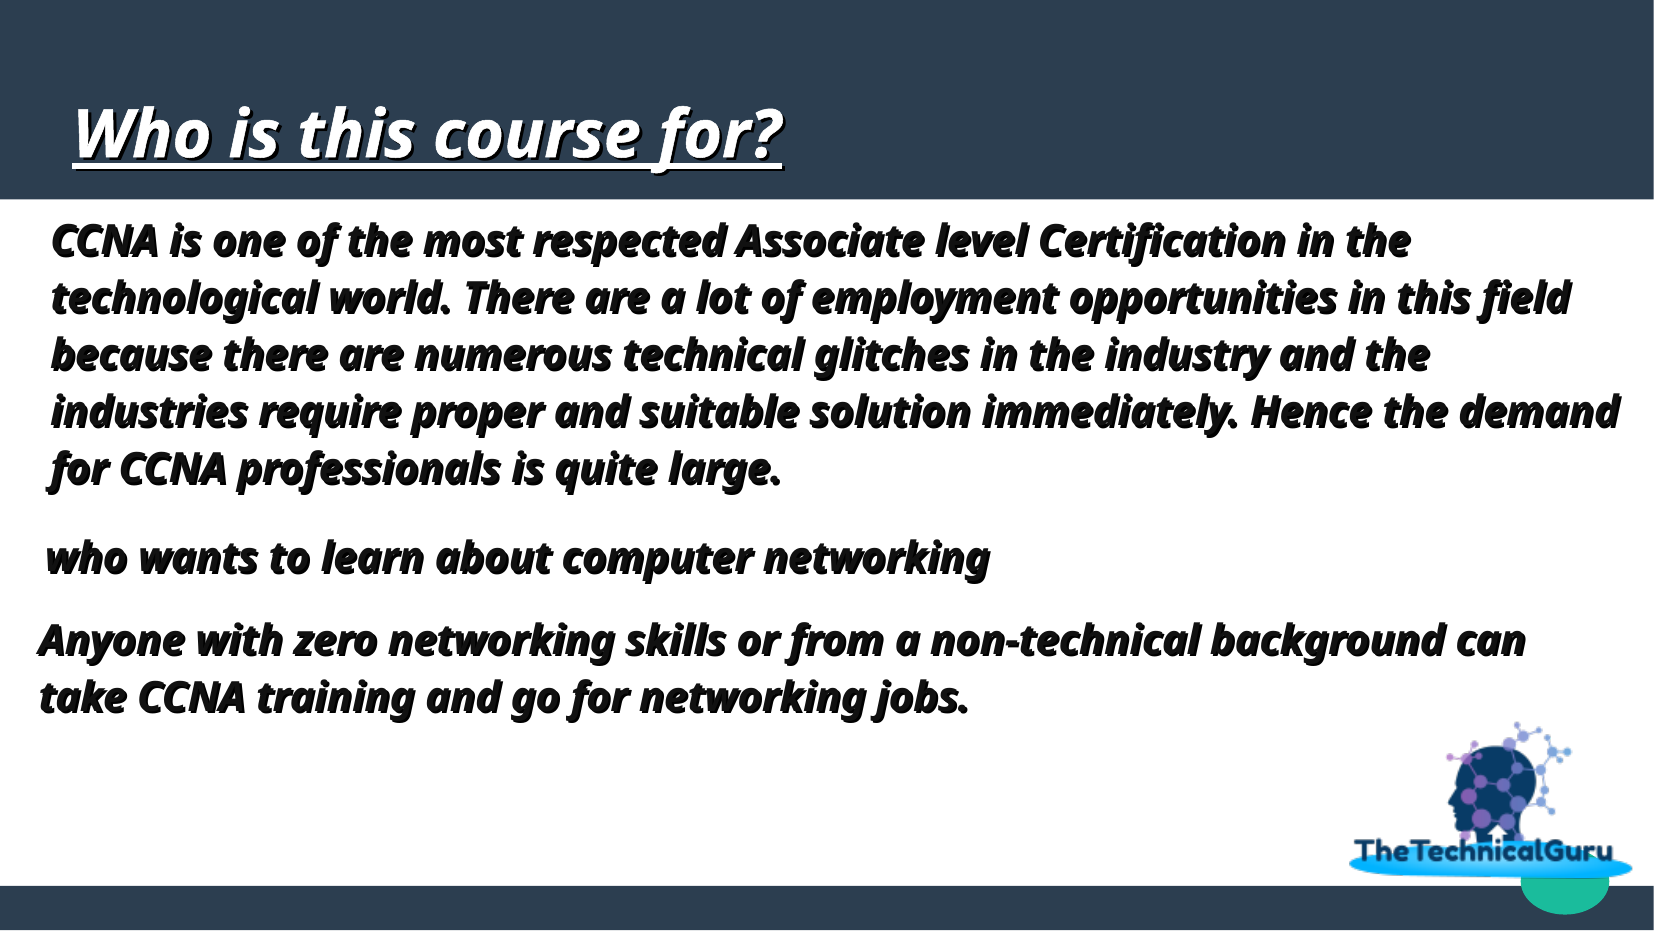

Who is this course for?
CCNA is one of the most respected Associate level Certification in the technological world. There are a lot of employment opportunities in this field because there are numerous technical glitches in the industry and the industries require proper and suitable solution immediately. Hence the demand for CCNA professionals is quite large.
who wants to learn about computer networking
Anyone with zero networking skills or from a non-technical background can take CCNA training and go for networking jobs.